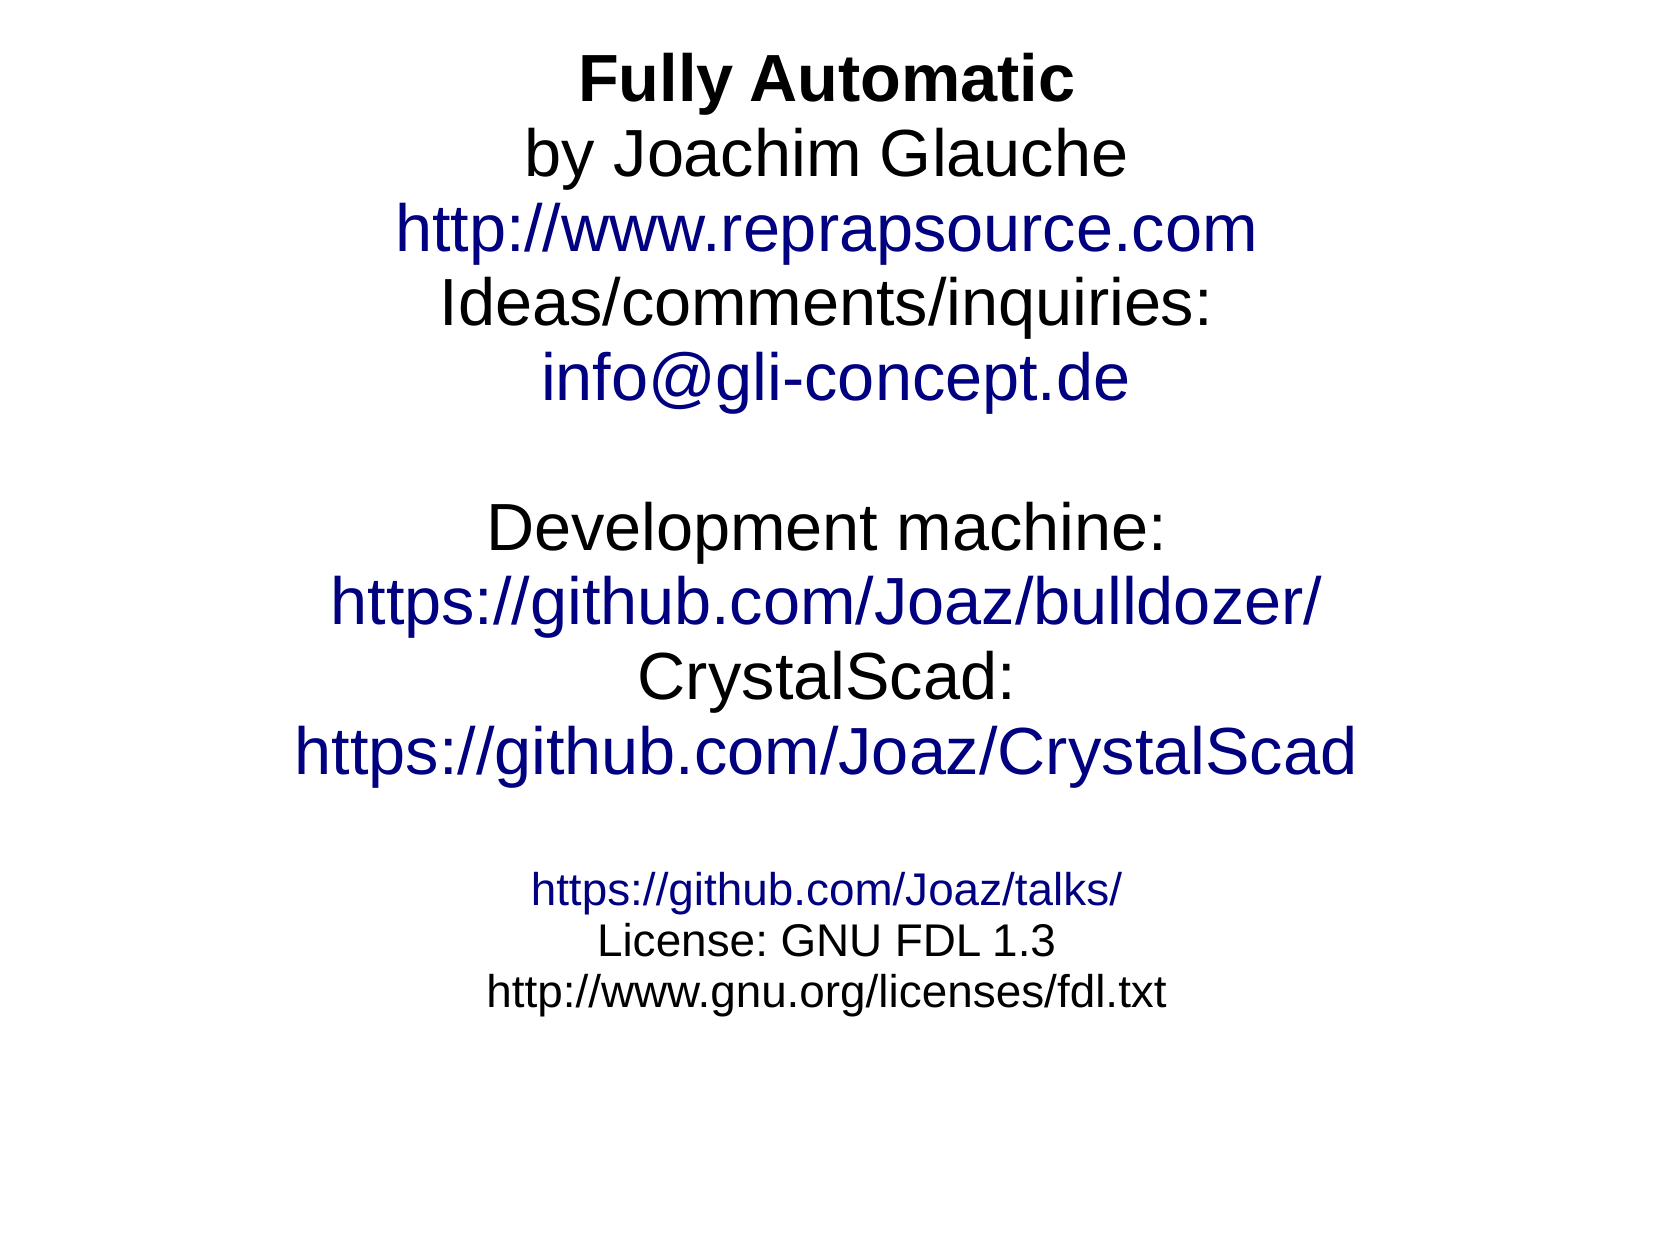

# Fully Automatic by Joachim Glauche
http://www.reprapsource.com
Ideas/comments/inquiries:
 info@gli-concept.de
Development machine:
https://github.com/Joaz/bulldozer/
CrystalScad:
https://github.com/Joaz/CrystalScad
https://github.com/Joaz/talks/
License: GNU FDL 1.3
http://www.gnu.org/licenses/fdl.txt